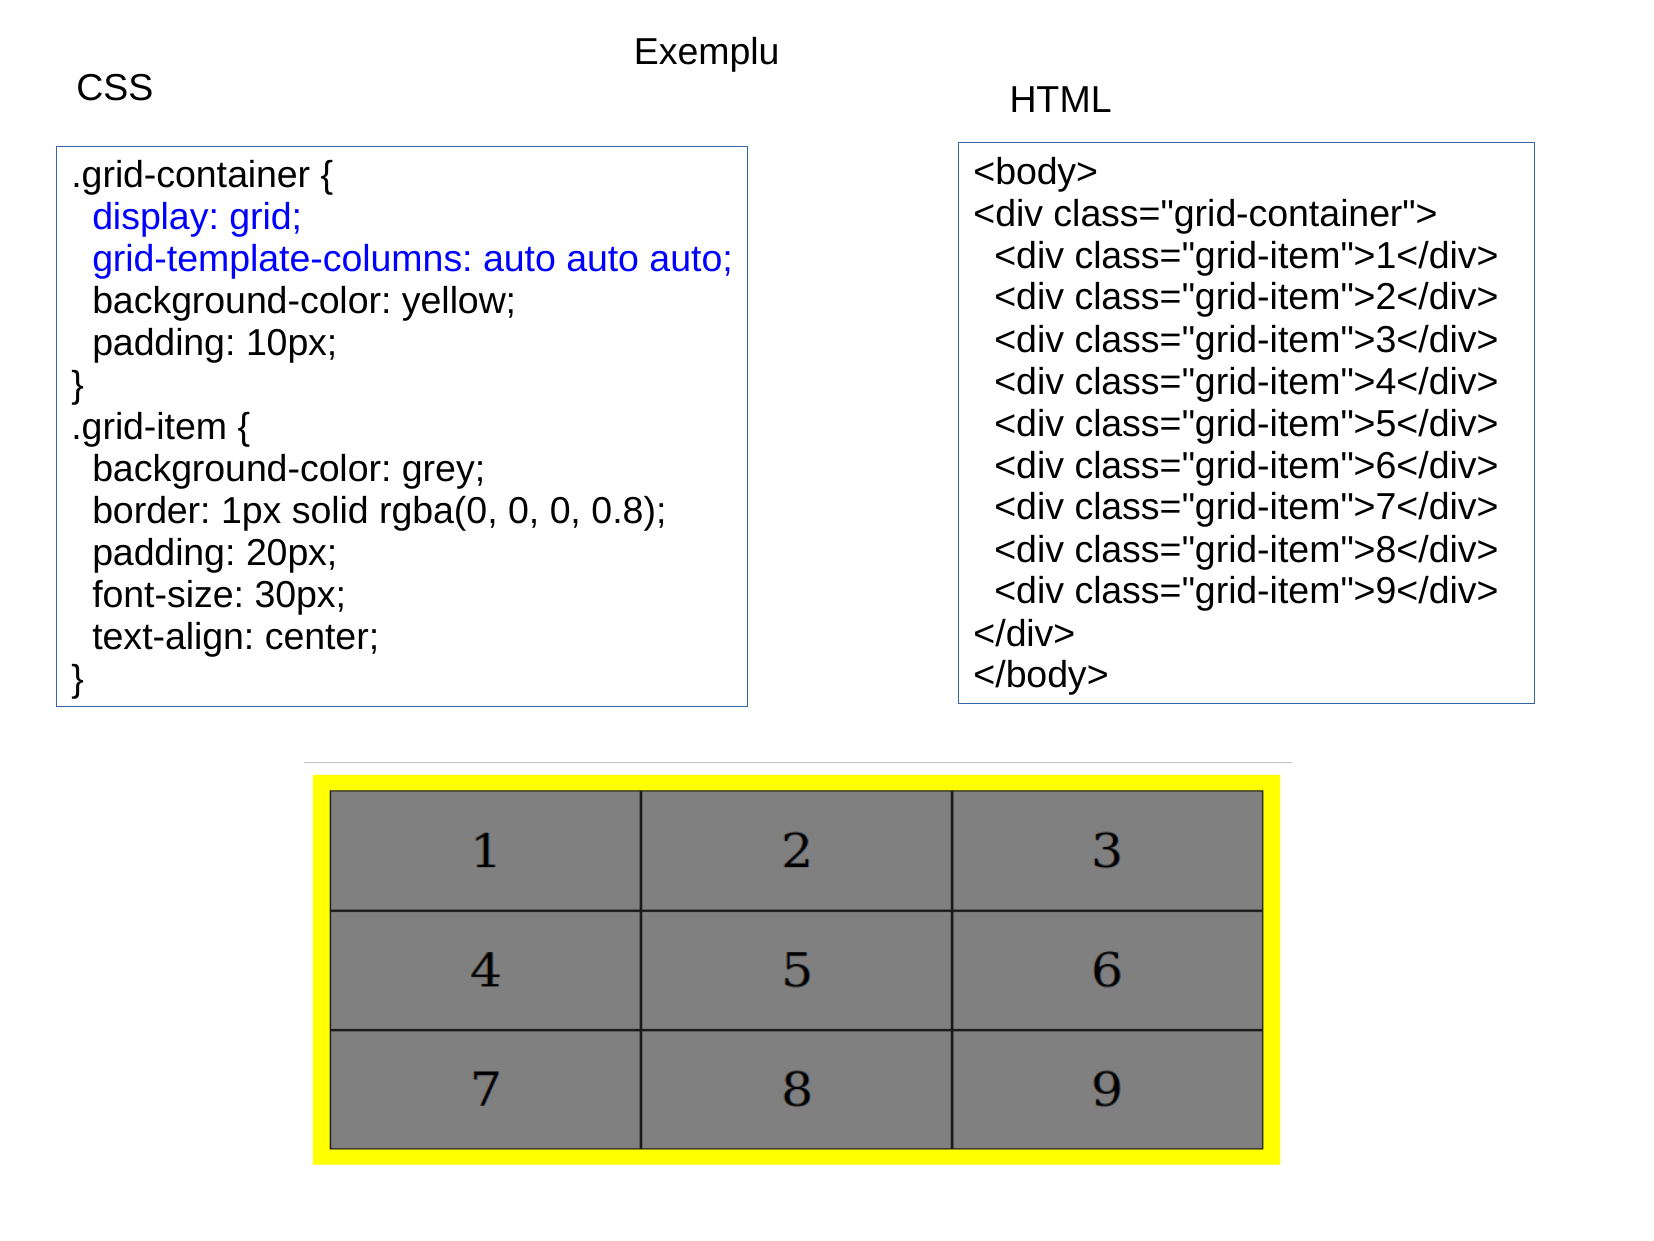

Exemplu
CSS
HTML
<body>
<div class="grid-container">
 <div class="grid-item">1</div>
 <div class="grid-item">2</div>
 <div class="grid-item">3</div>
 <div class="grid-item">4</div>
 <div class="grid-item">5</div>
 <div class="grid-item">6</div>
 <div class="grid-item">7</div>
 <div class="grid-item">8</div>
 <div class="grid-item">9</div>
</div>
</body>
.grid-container {
 display: grid;
 grid-template-columns: auto auto auto;
 background-color: yellow;
 padding: 10px;
}
.grid-item {
 background-color: grey;
 border: 1px solid rgba(0, 0, 0, 0.8);
 padding: 20px;
 font-size: 30px;
 text-align: center;
}